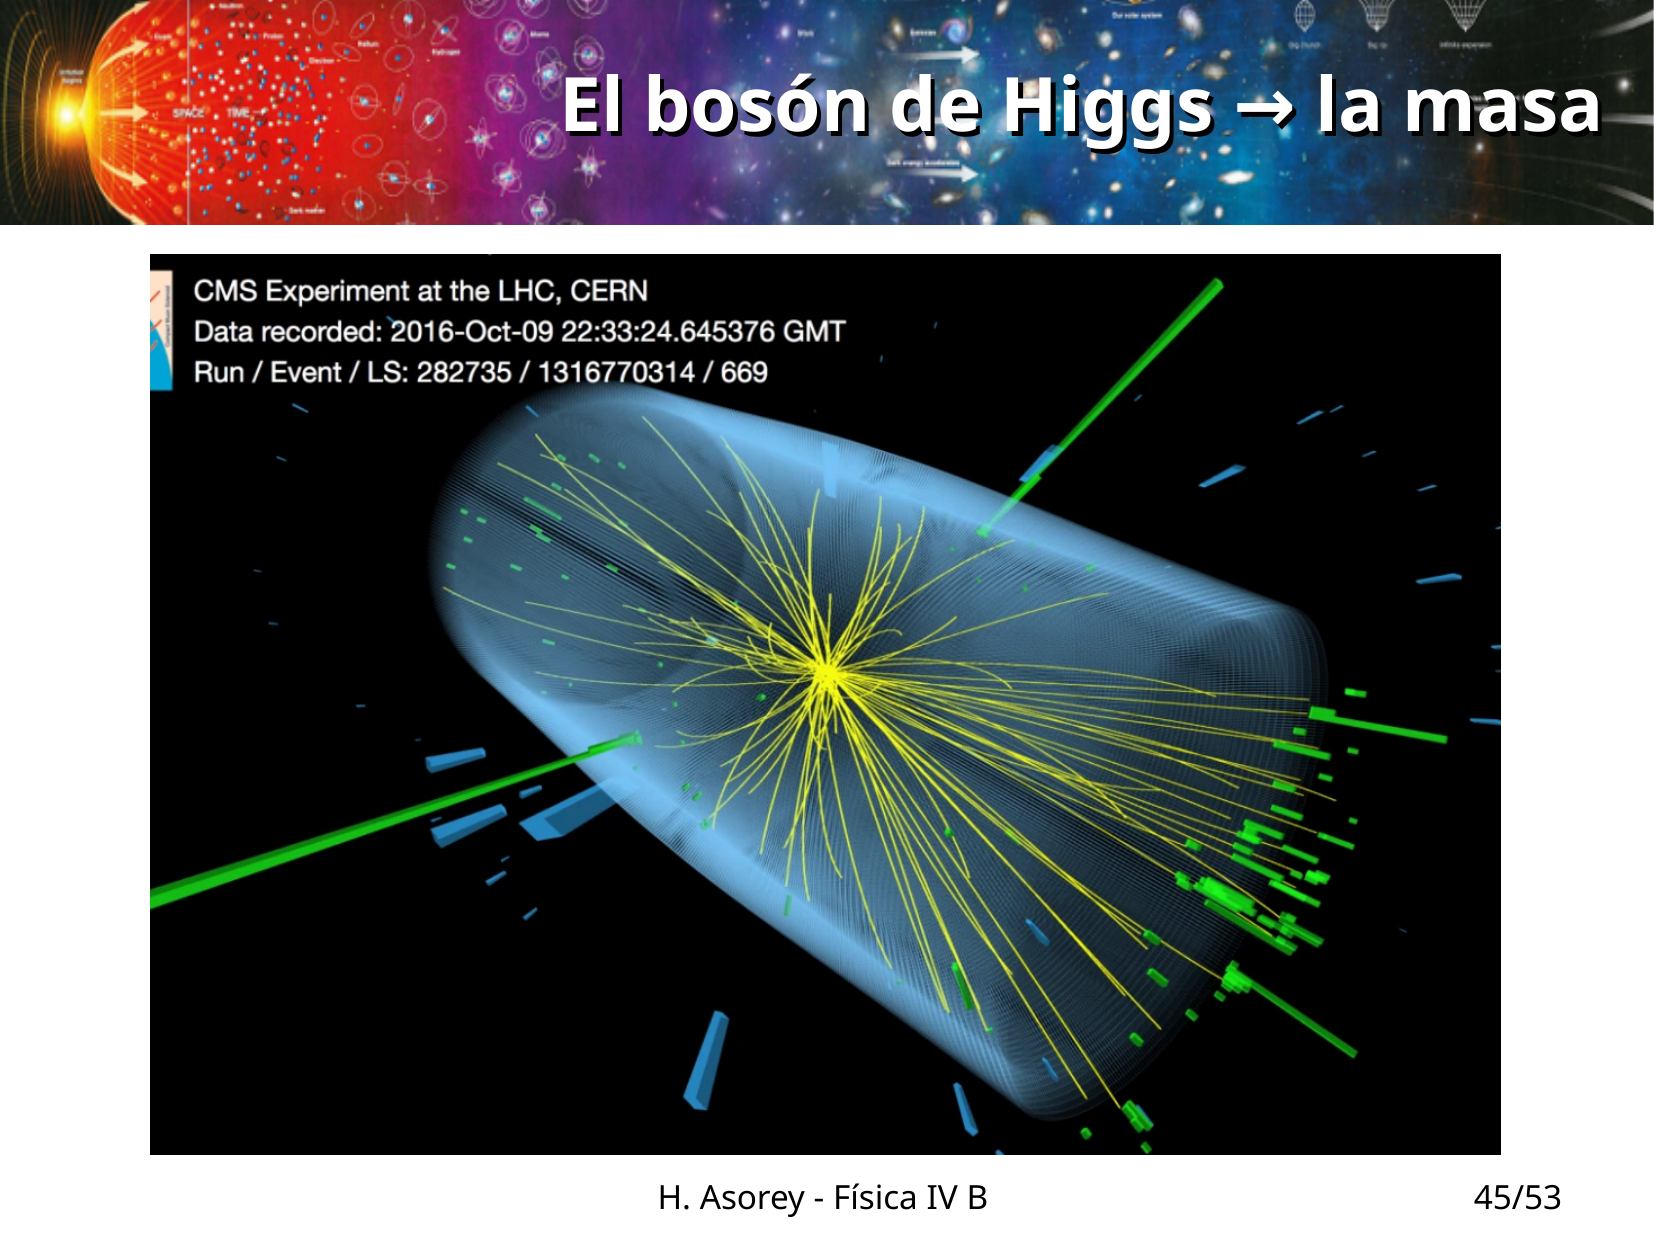

# El bosón de Higgs → la masa
H. Asorey - Física IV B
45